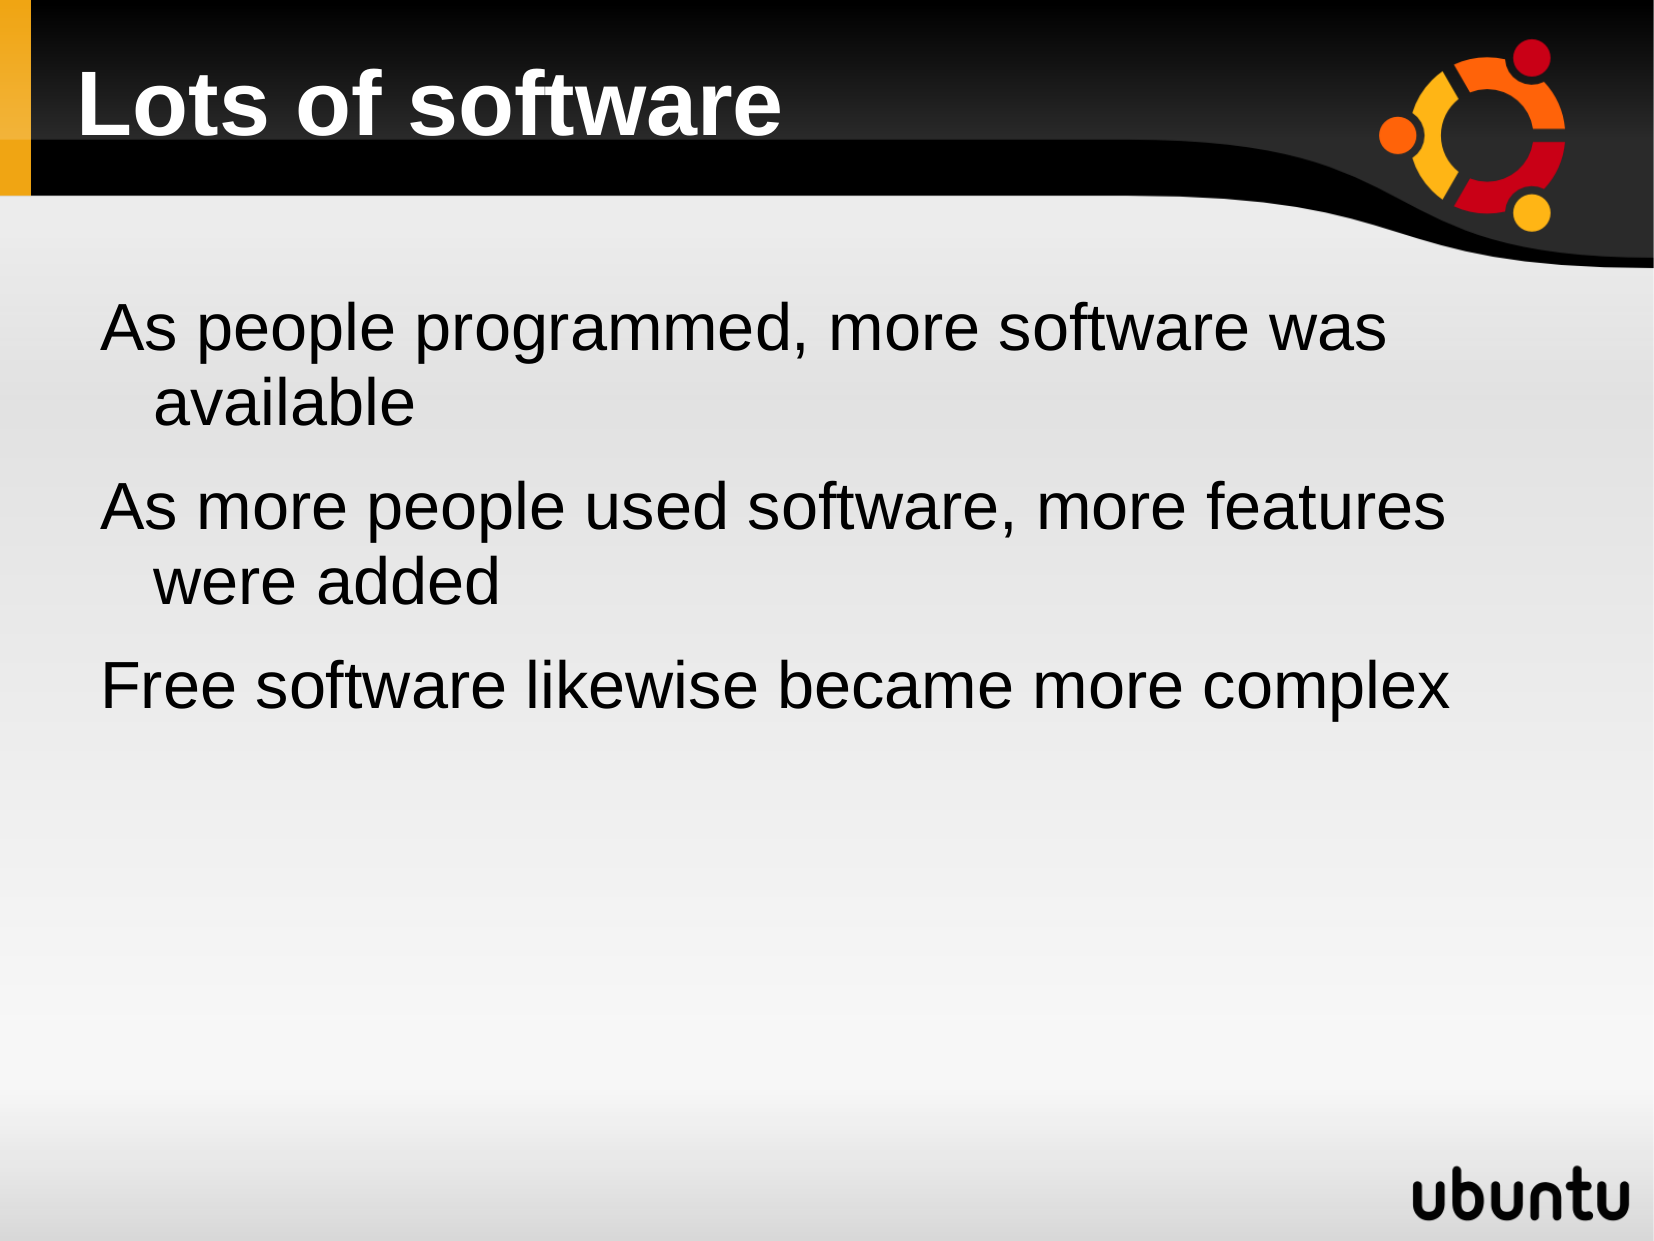

# Lots of software
As people programmed, more software was available
As more people used software, more features were added
Free software likewise became more complex